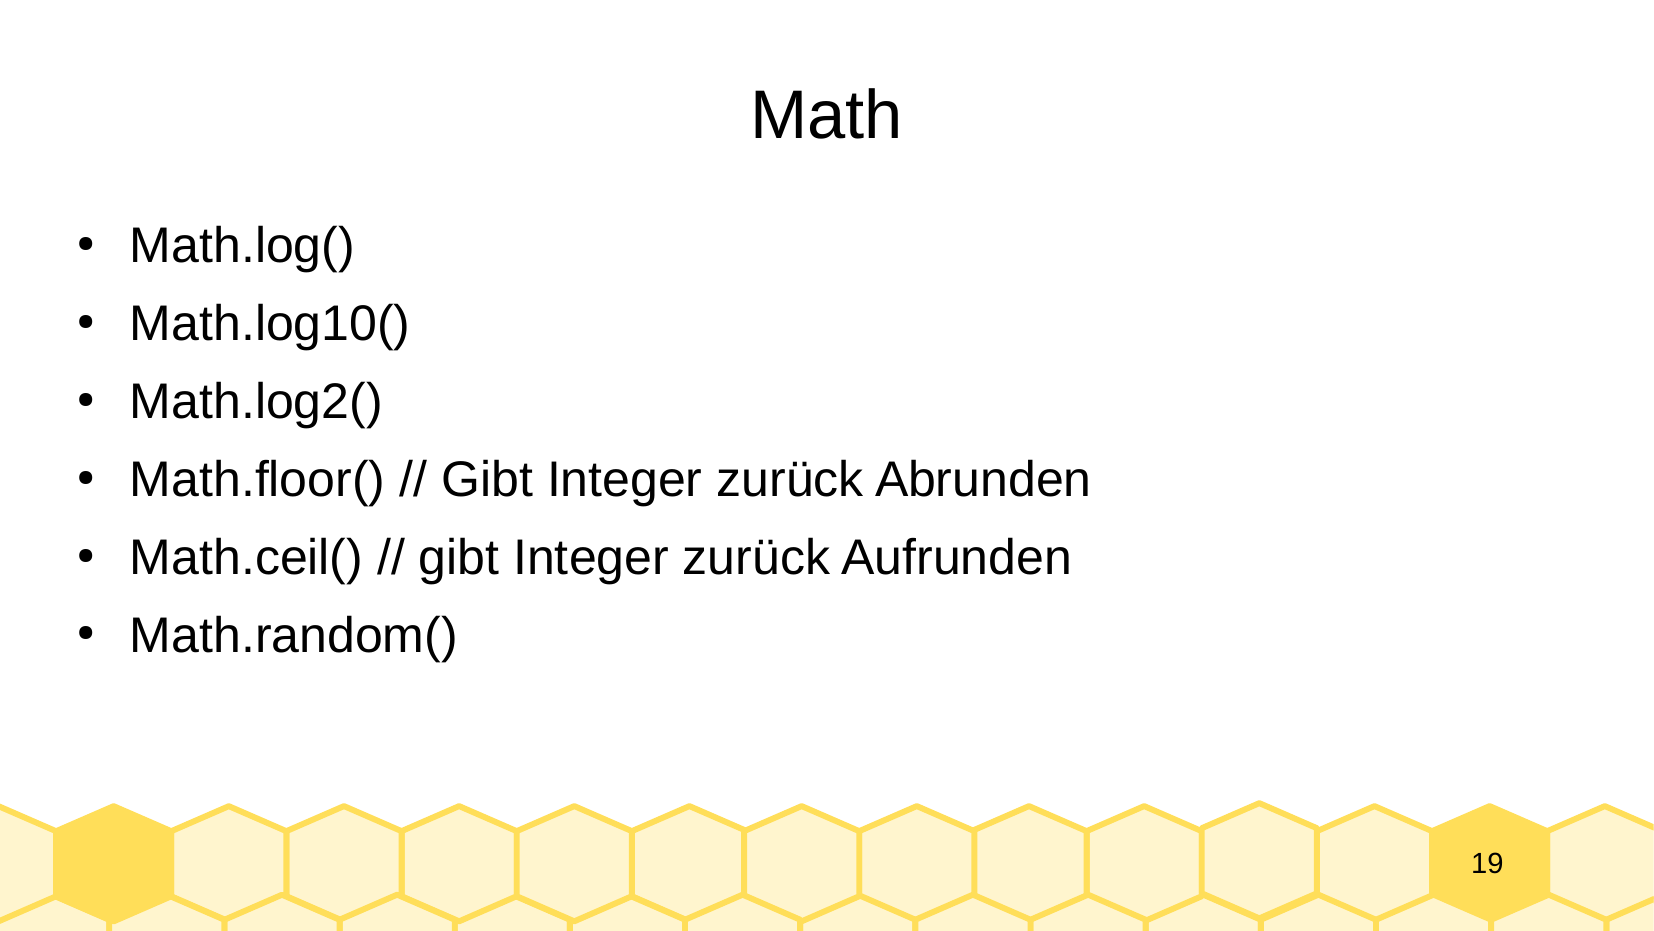

# Math
Math.log()
Math.log10()
Math.log2()
Math.floor() // Gibt Integer zurück Abrunden
Math.ceil() // gibt Integer zurück Aufrunden
Math.random()